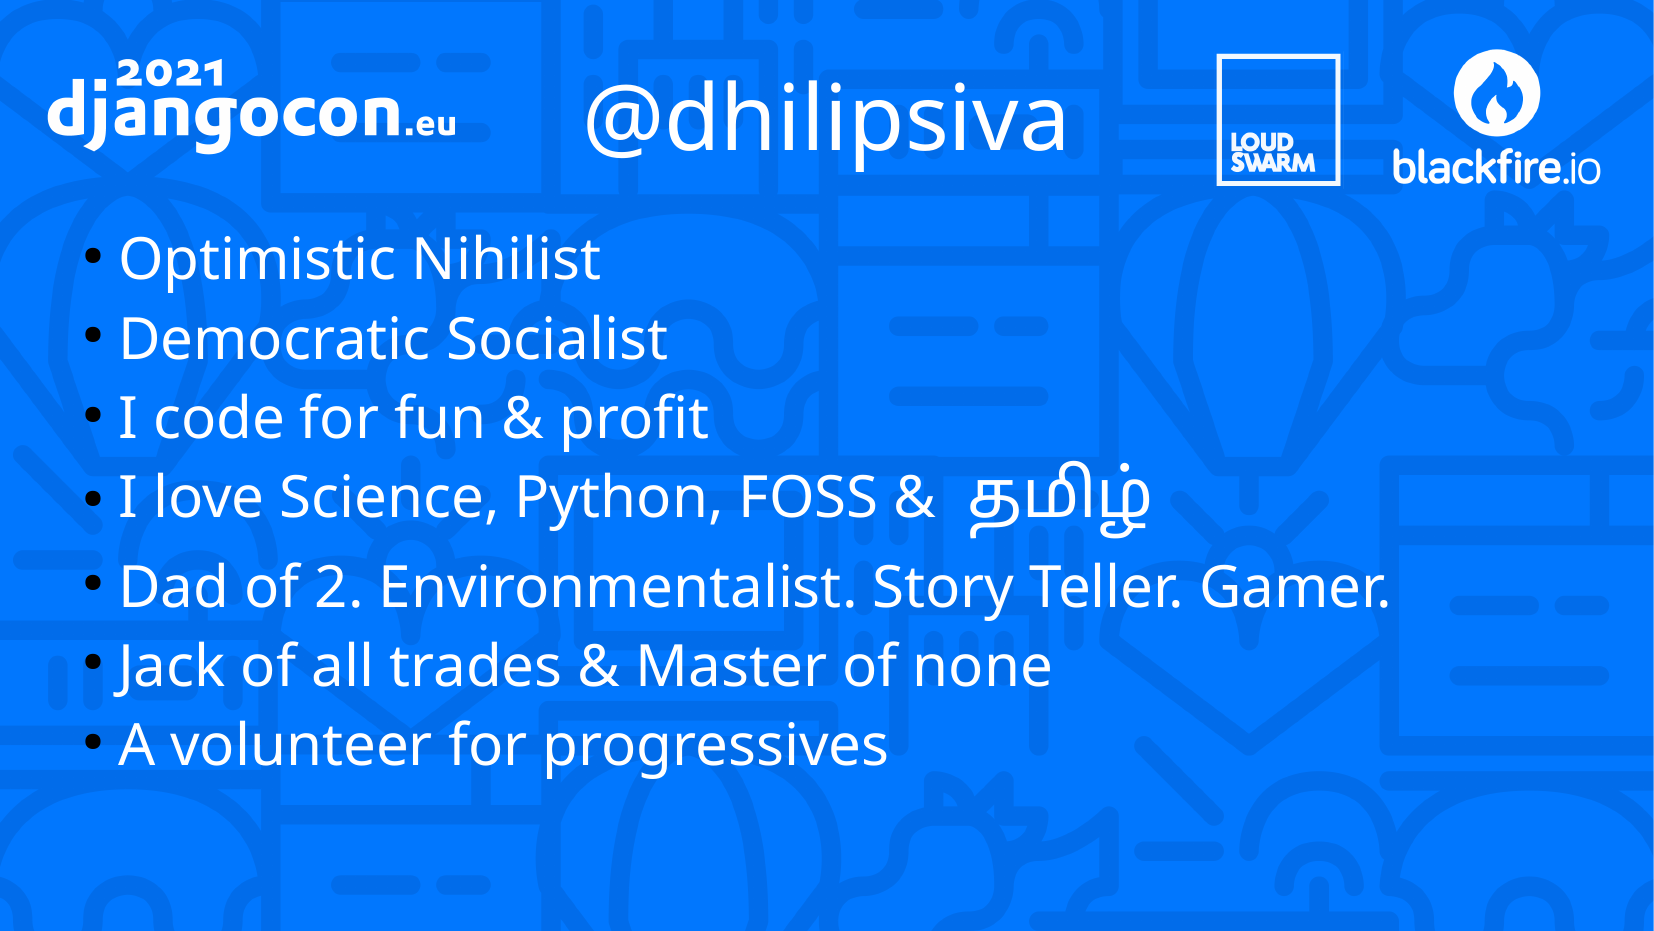

# @dhilipsiva
Optimistic Nihilist
Democratic Socialist
I code for fun & profit
I love Science, Python, FOSS & தமிழ்
Dad of 2. Environmentalist. Story Teller. Gamer.
Jack of all trades & Master of none
A volunteer for progressives